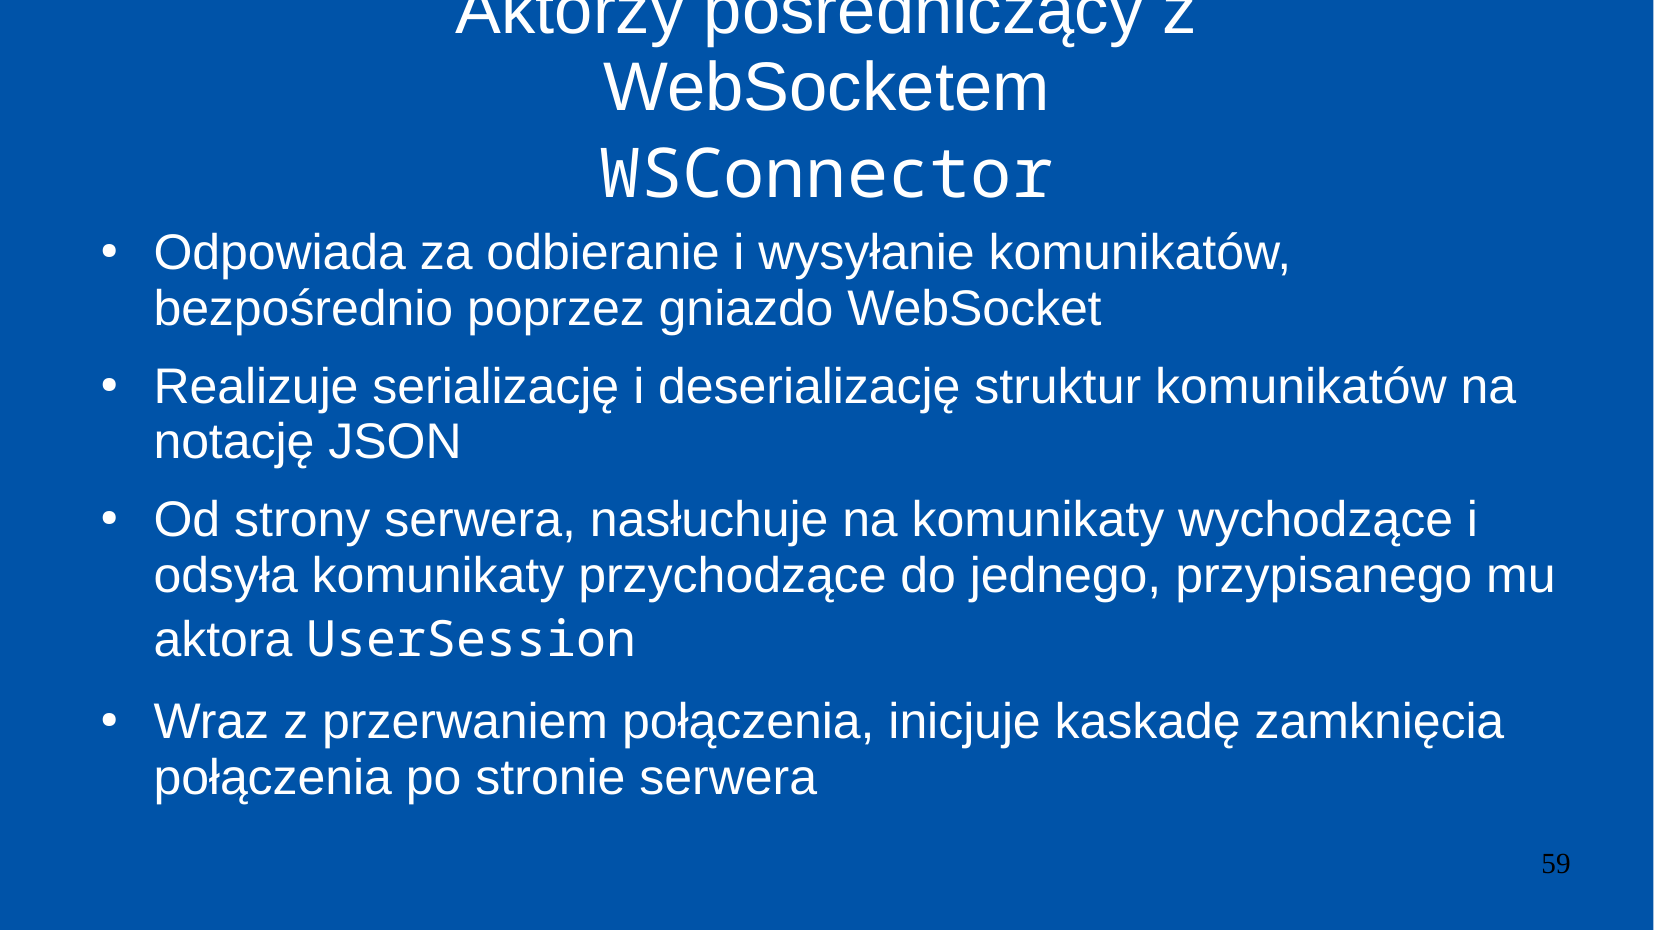

# Aktorzy pośredniczący z WebSocketem WSConnector
Odpowiada za odbieranie i wysyłanie komunikatów, bezpośrednio poprzez gniazdo WebSocket
Realizuje serializację i deserializację struktur komunikatów na notację JSON
Od strony serwera, nasłuchuje na komunikaty wychodzące i odsyła komunikaty przychodzące do jednego, przypisanego mu aktora UserSession
Wraz z przerwaniem połączenia, inicjuje kaskadę zamknięcia połączenia po stronie serwera
59